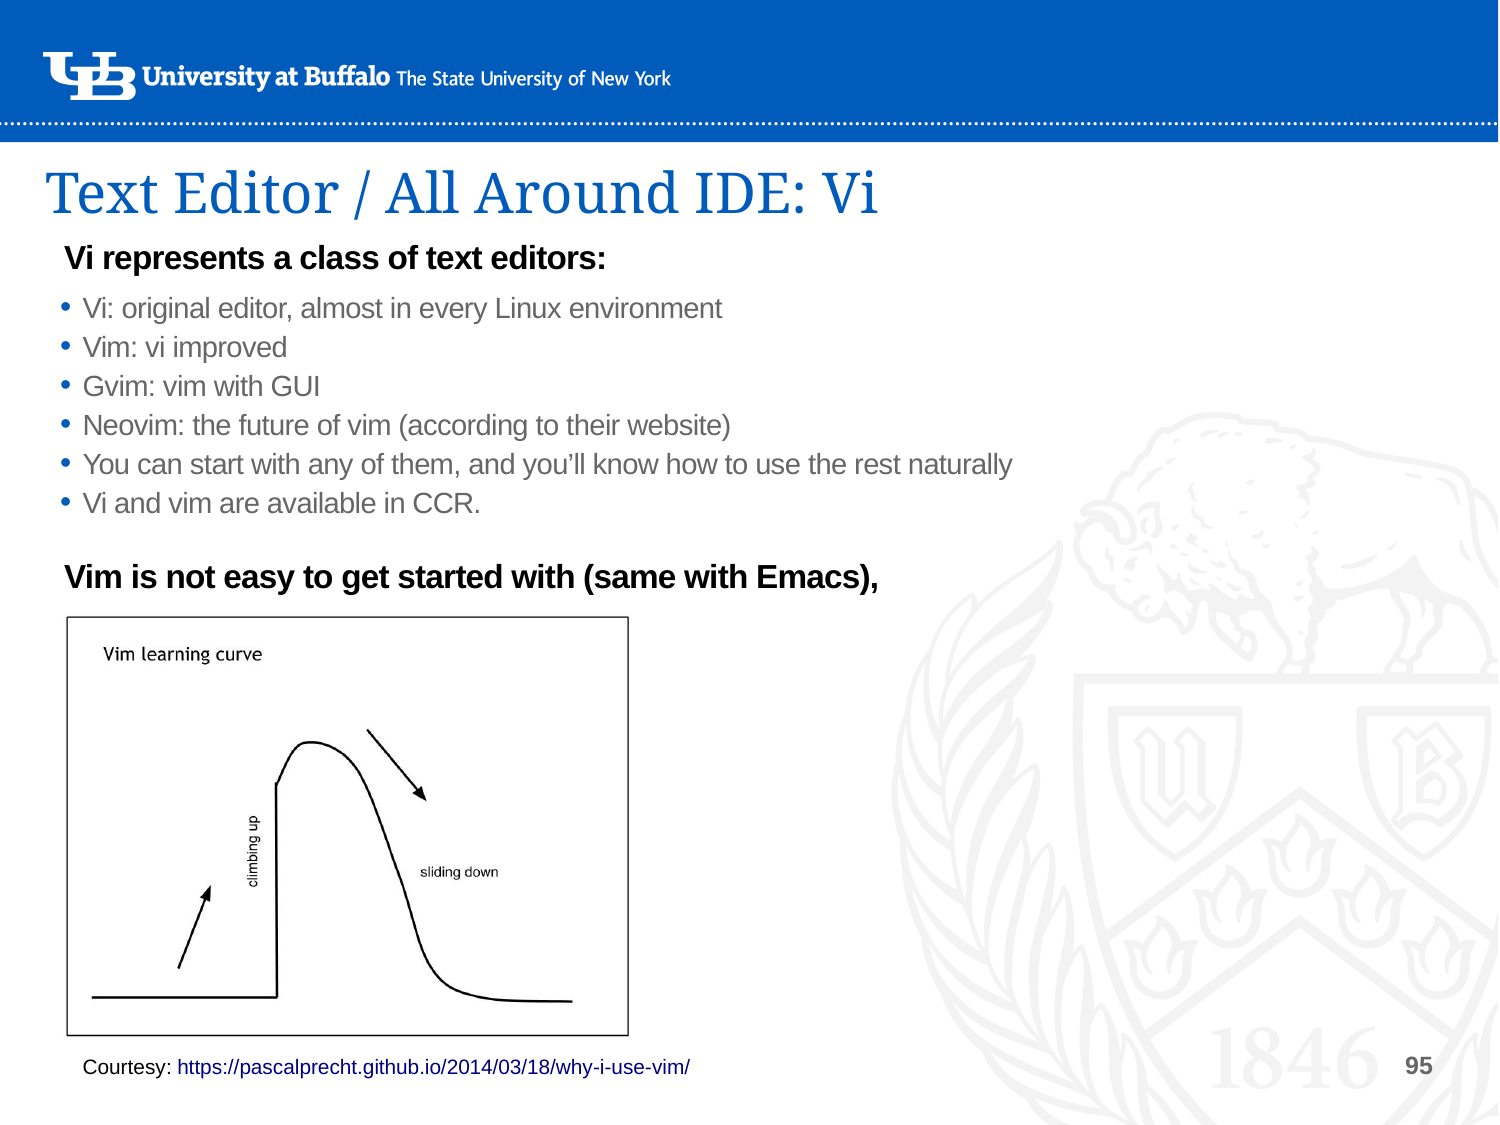

# Text Editor / All Around IDE: Vi
Vi represents a class of text editors:
Vi: original editor, almost in every Linux environment
Vim: vi improved
Gvim: vim with GUI
Neovim: the future of vim (according to their website)
You can start with any of them, and you’ll know how to use the rest naturally
Vi and vim are available in CCR.
Vim is not easy to get started with (same with Emacs),
Courtesy: https://pascalprecht.github.io/2014/03/18/why-i-use-vim/